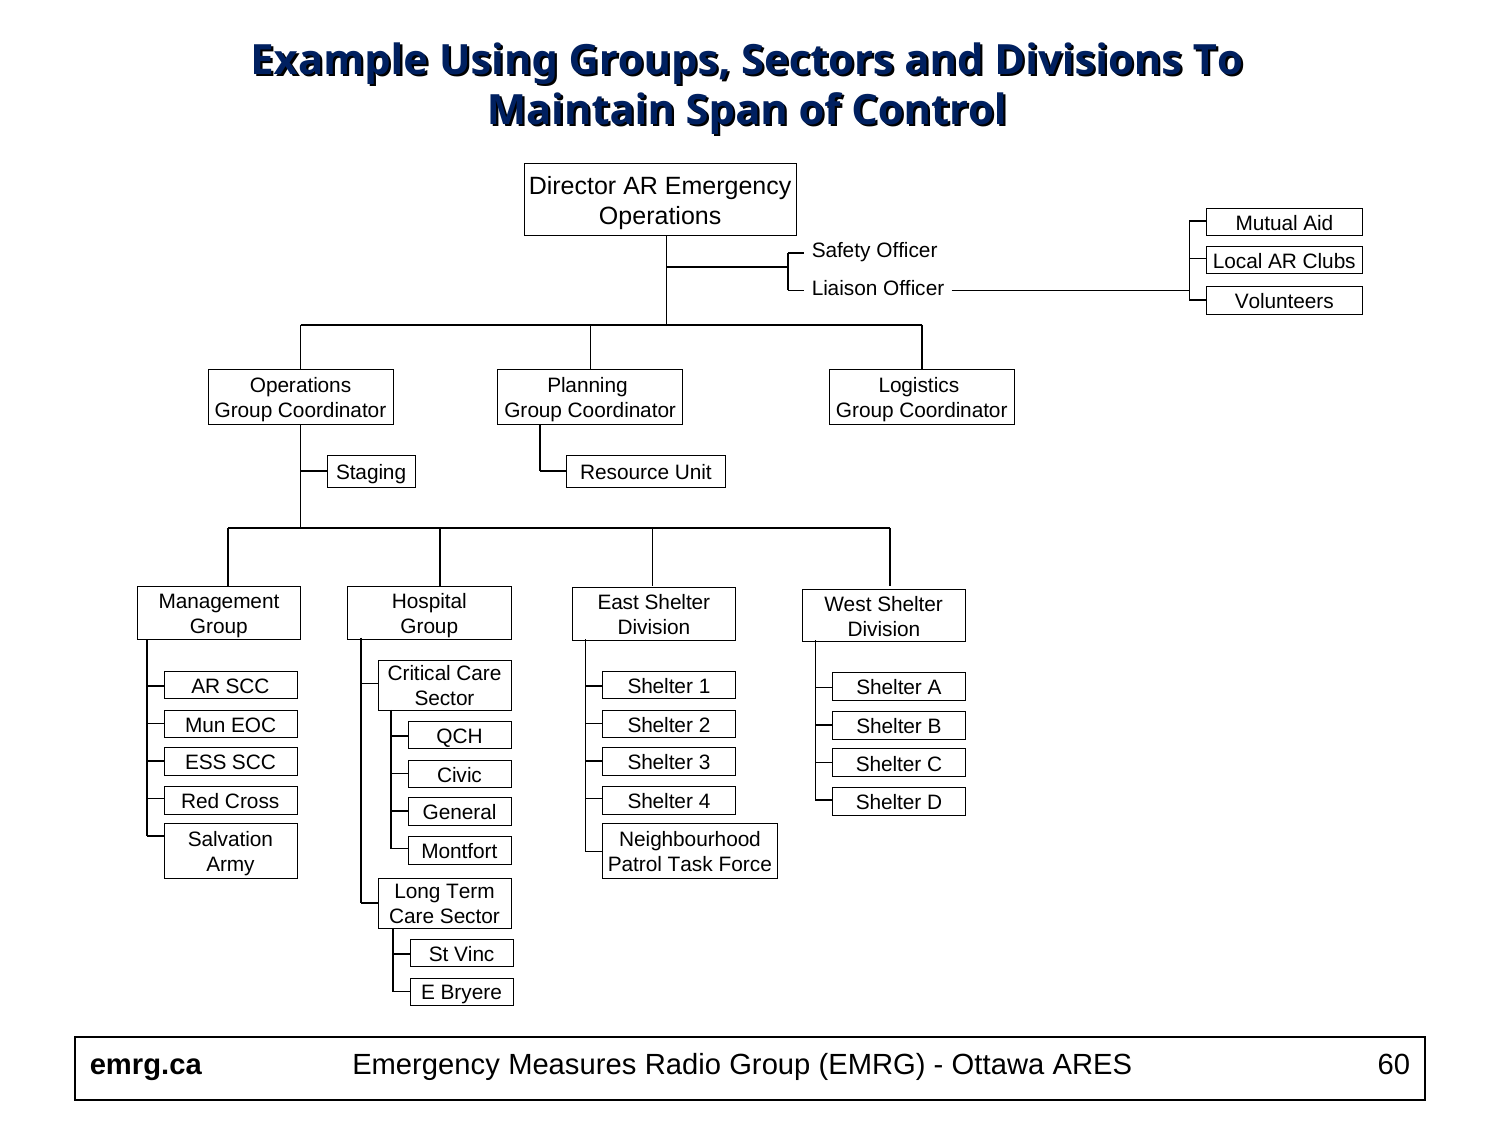

Example Using Groups, Sectors and Divisions To Maintain Span of Control
Director AR Emergency Operations
Mutual Aid
Safety Officer
Liaison Officer
Local AR Clubs
Volunteers
Operations
Group Coordinator
Planning
Group Coordinator
Logistics
Group Coordinator
Staging
Resource Unit
Management
Group
Hospital
Group
East Shelter
Division
West Shelter
Division
Critical Care Sector
AR SCC
Shelter 1
Shelter A
Mun EOC
Shelter 2
Shelter B
QCH
ESS SCC
Shelter 3
Shelter C
Civic
Red Cross
Shelter 4
Shelter D
General
Salvation Army
Neighbourhood Patrol Task Force
Montfort
Long Term Care Sector
St Vinc
E Bryere
Emergency Measures Radio Group (EMRG) - Ottawa ARES